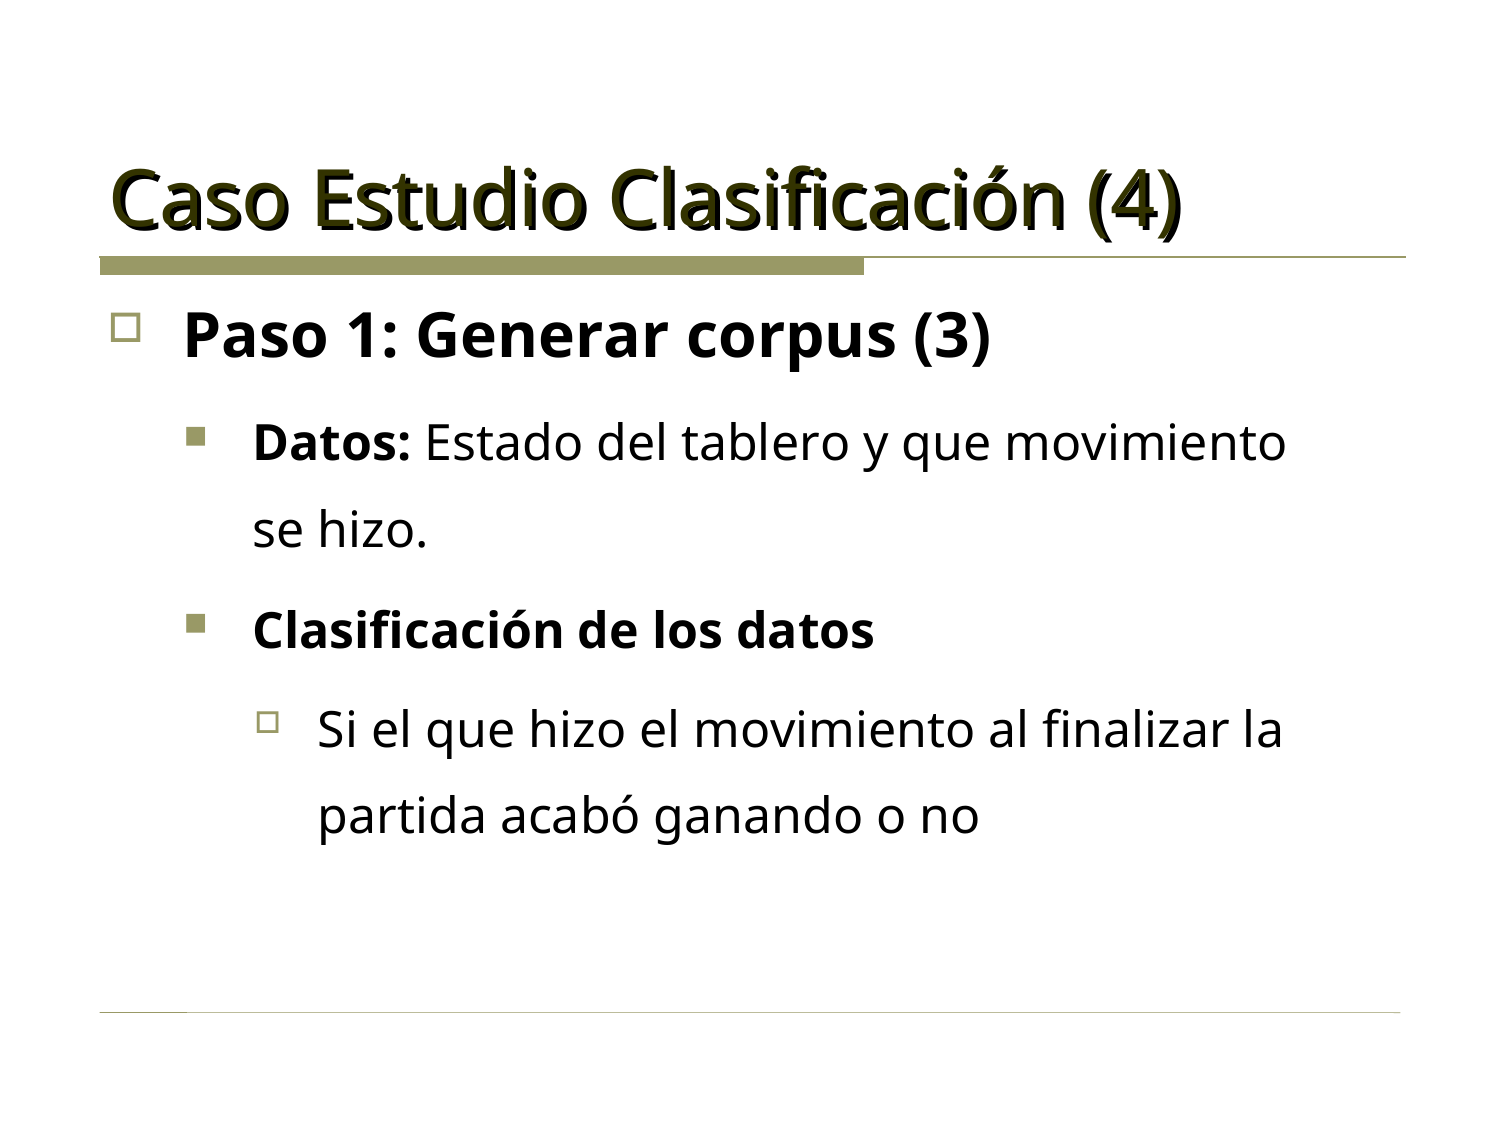

# Caso Estudio Clasificación (4)
Paso 1: Generar corpus (3)
Datos: Estado del tablero y que movimiento se hizo.
Clasificación de los datos
Si el que hizo el movimiento al finalizar la partida acabó ganando o no